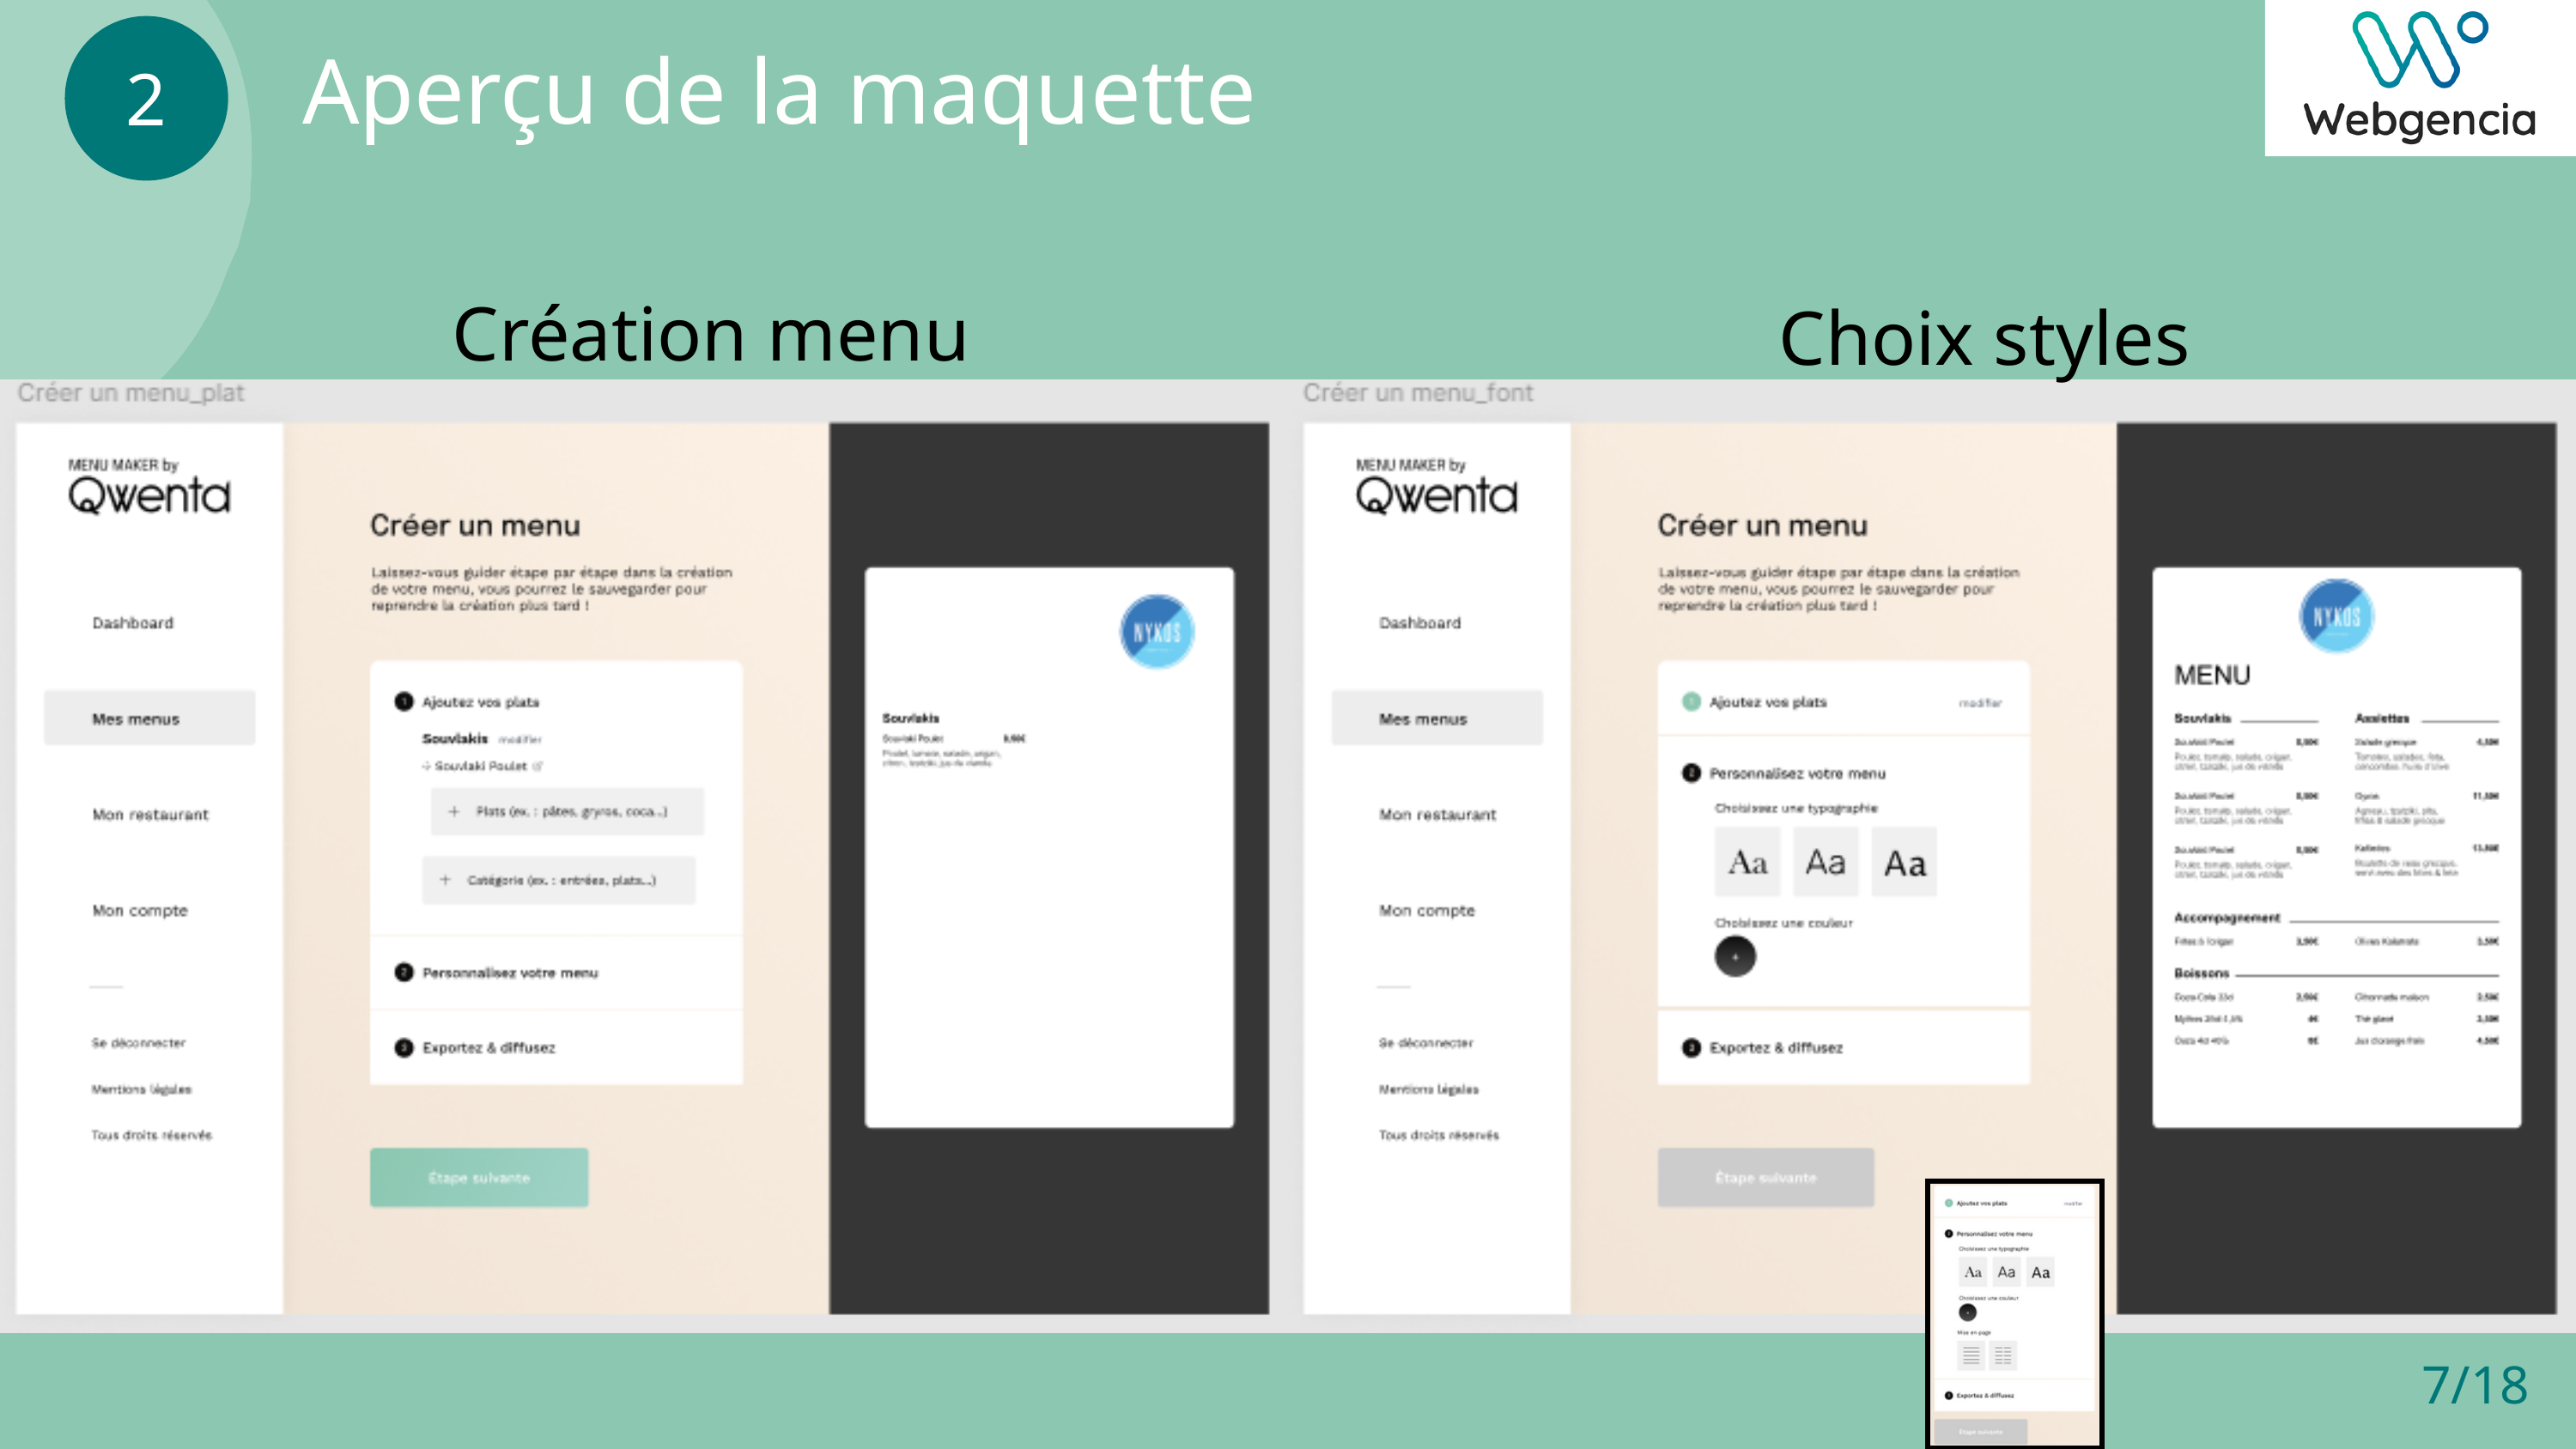

2
Aperçu de la maquette
Création menu
Choix styles
7/18